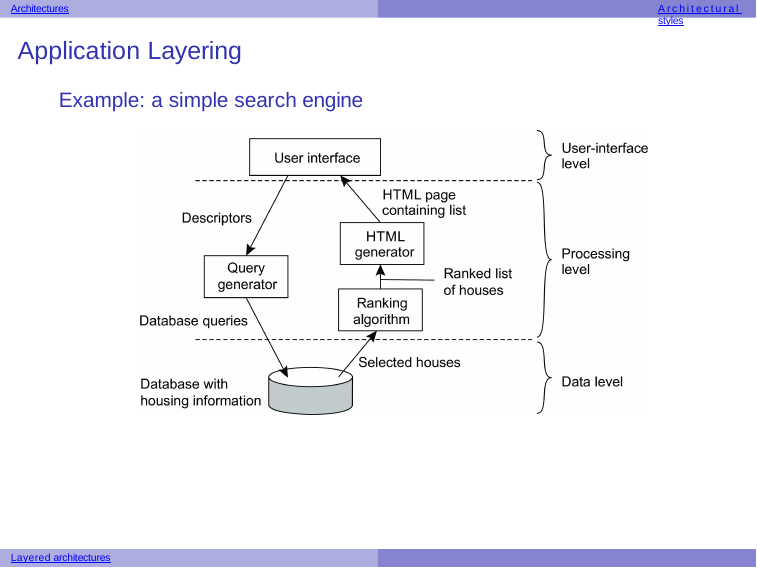

Architectures
Architectural styles
Application Layering
Example: a simple search engine
Layered architectures